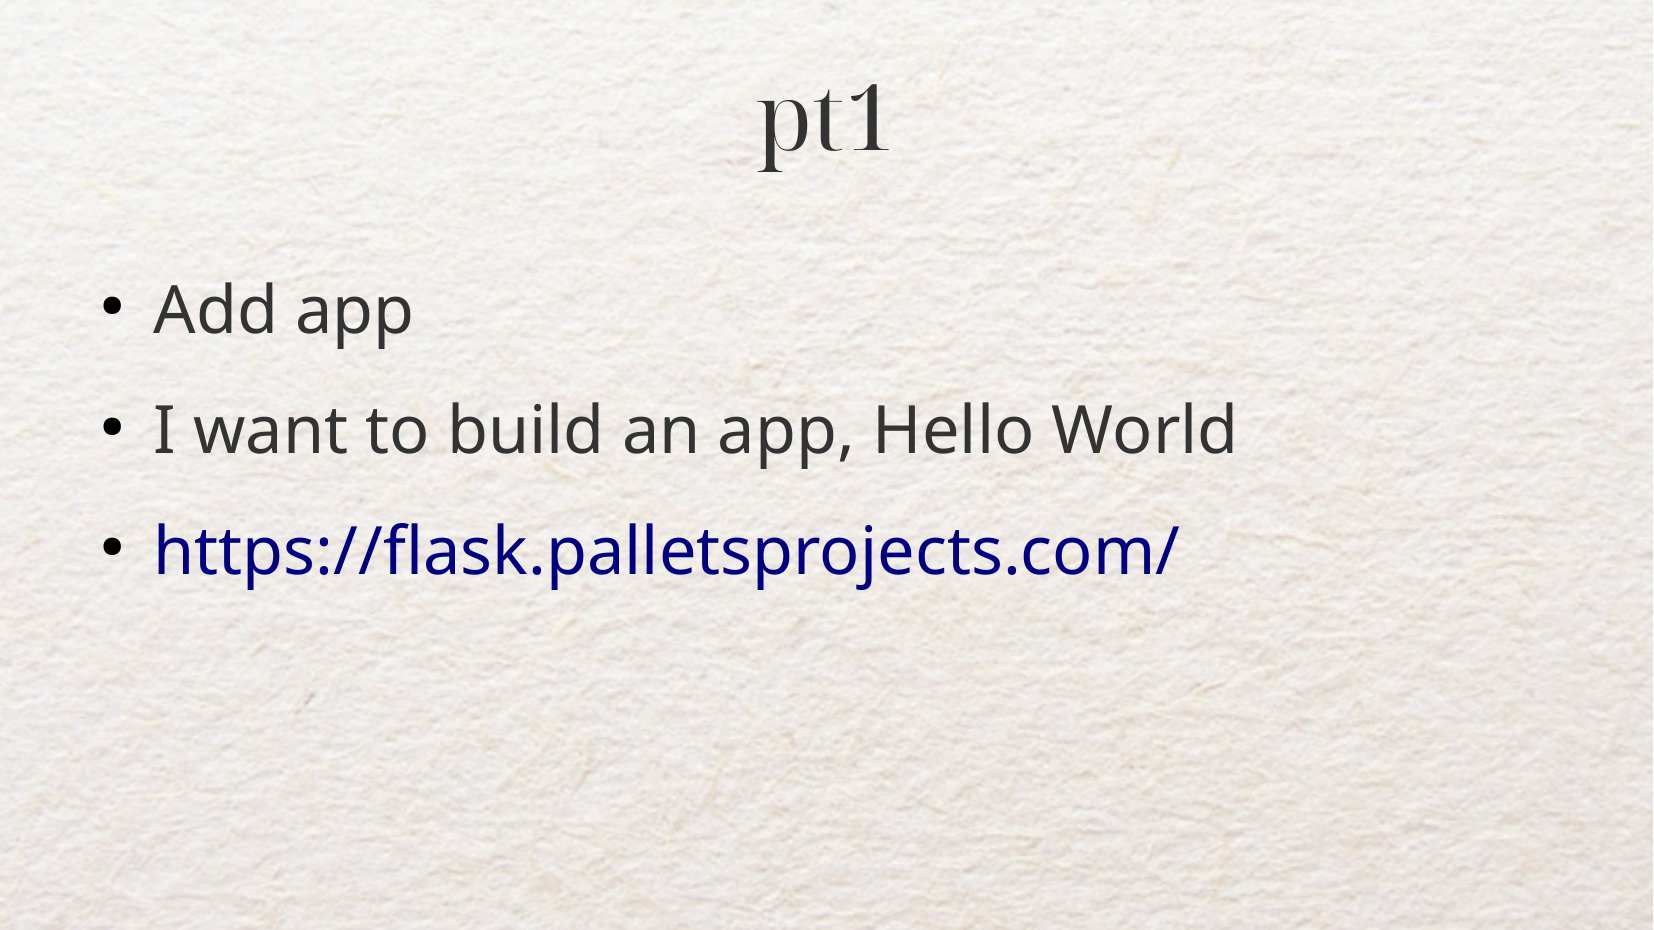

# pt1
Add app
I want to build an app, Hello World
https://flask.palletsprojects.com/